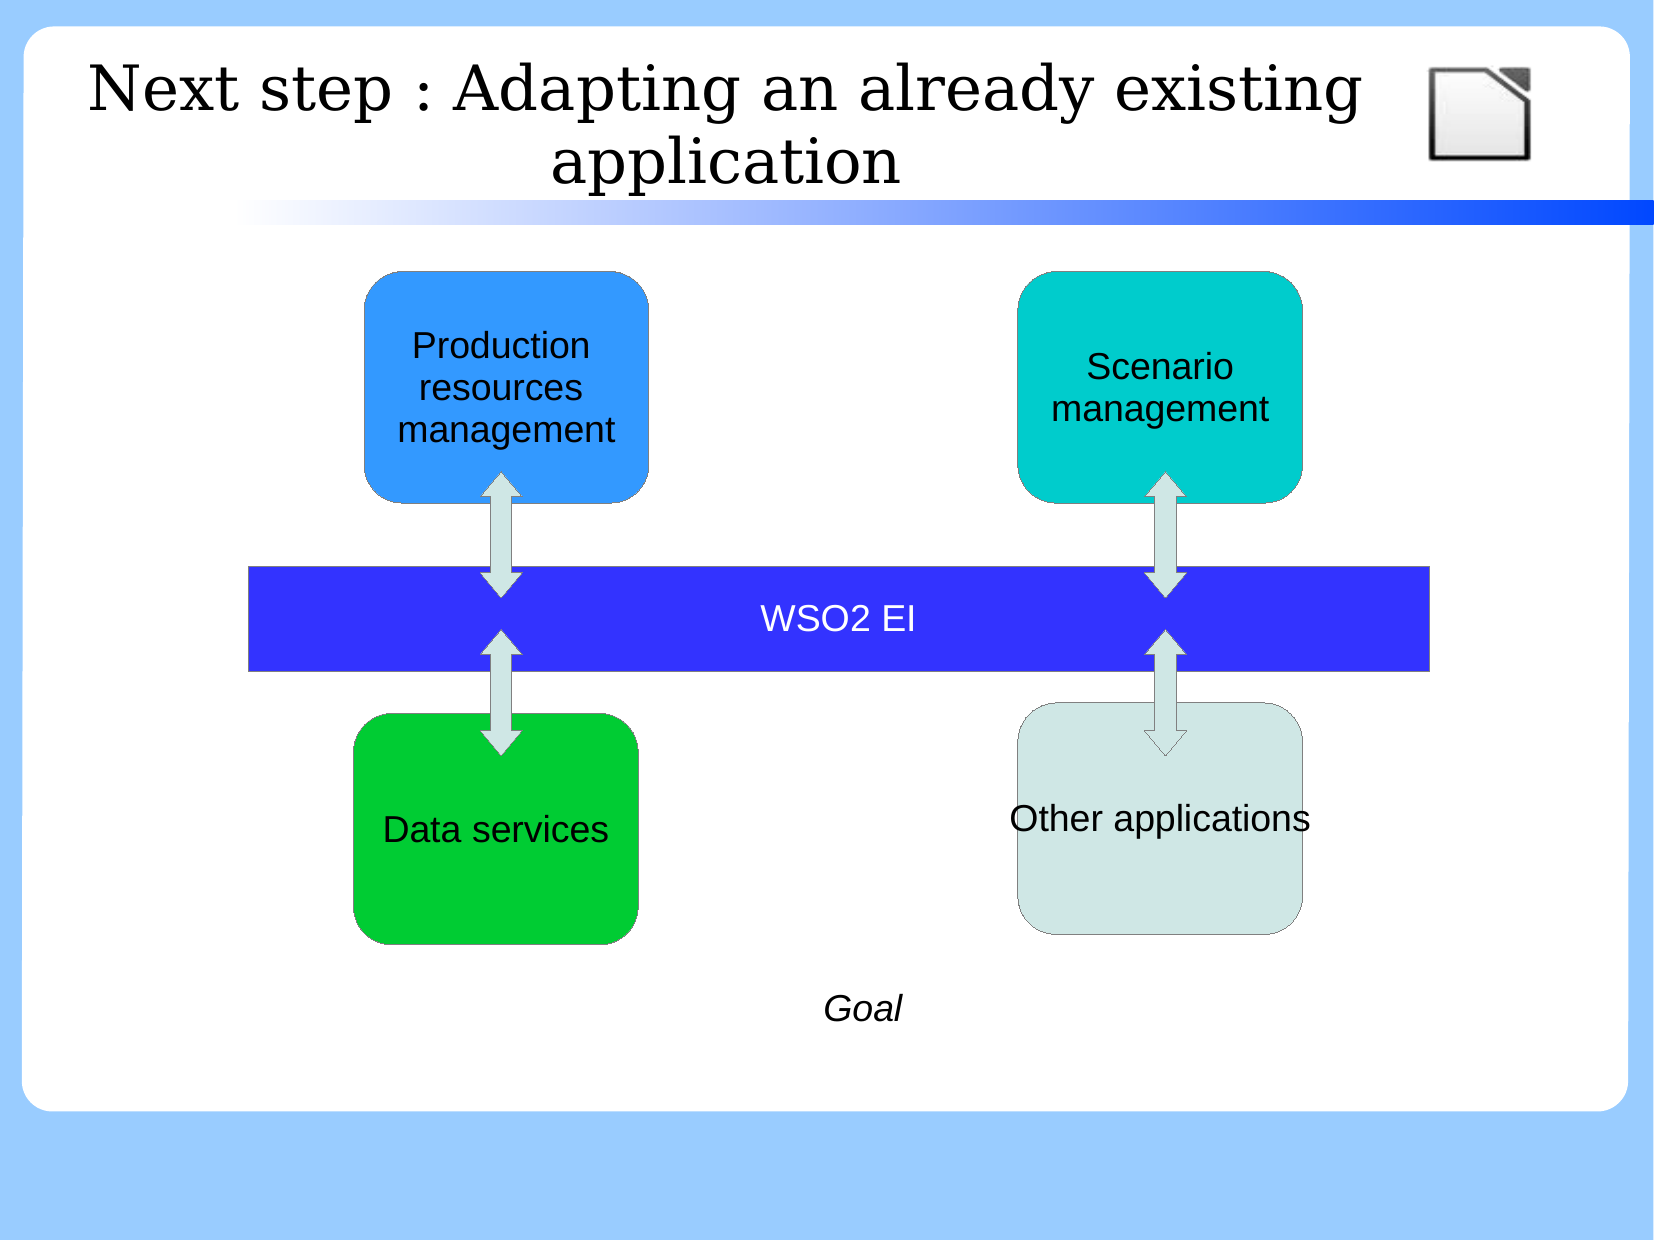

# Next step : Adapting an already existing application
Production
resources
management
Scenario
management
WSO2 EI
Other applications
Data services
Goal